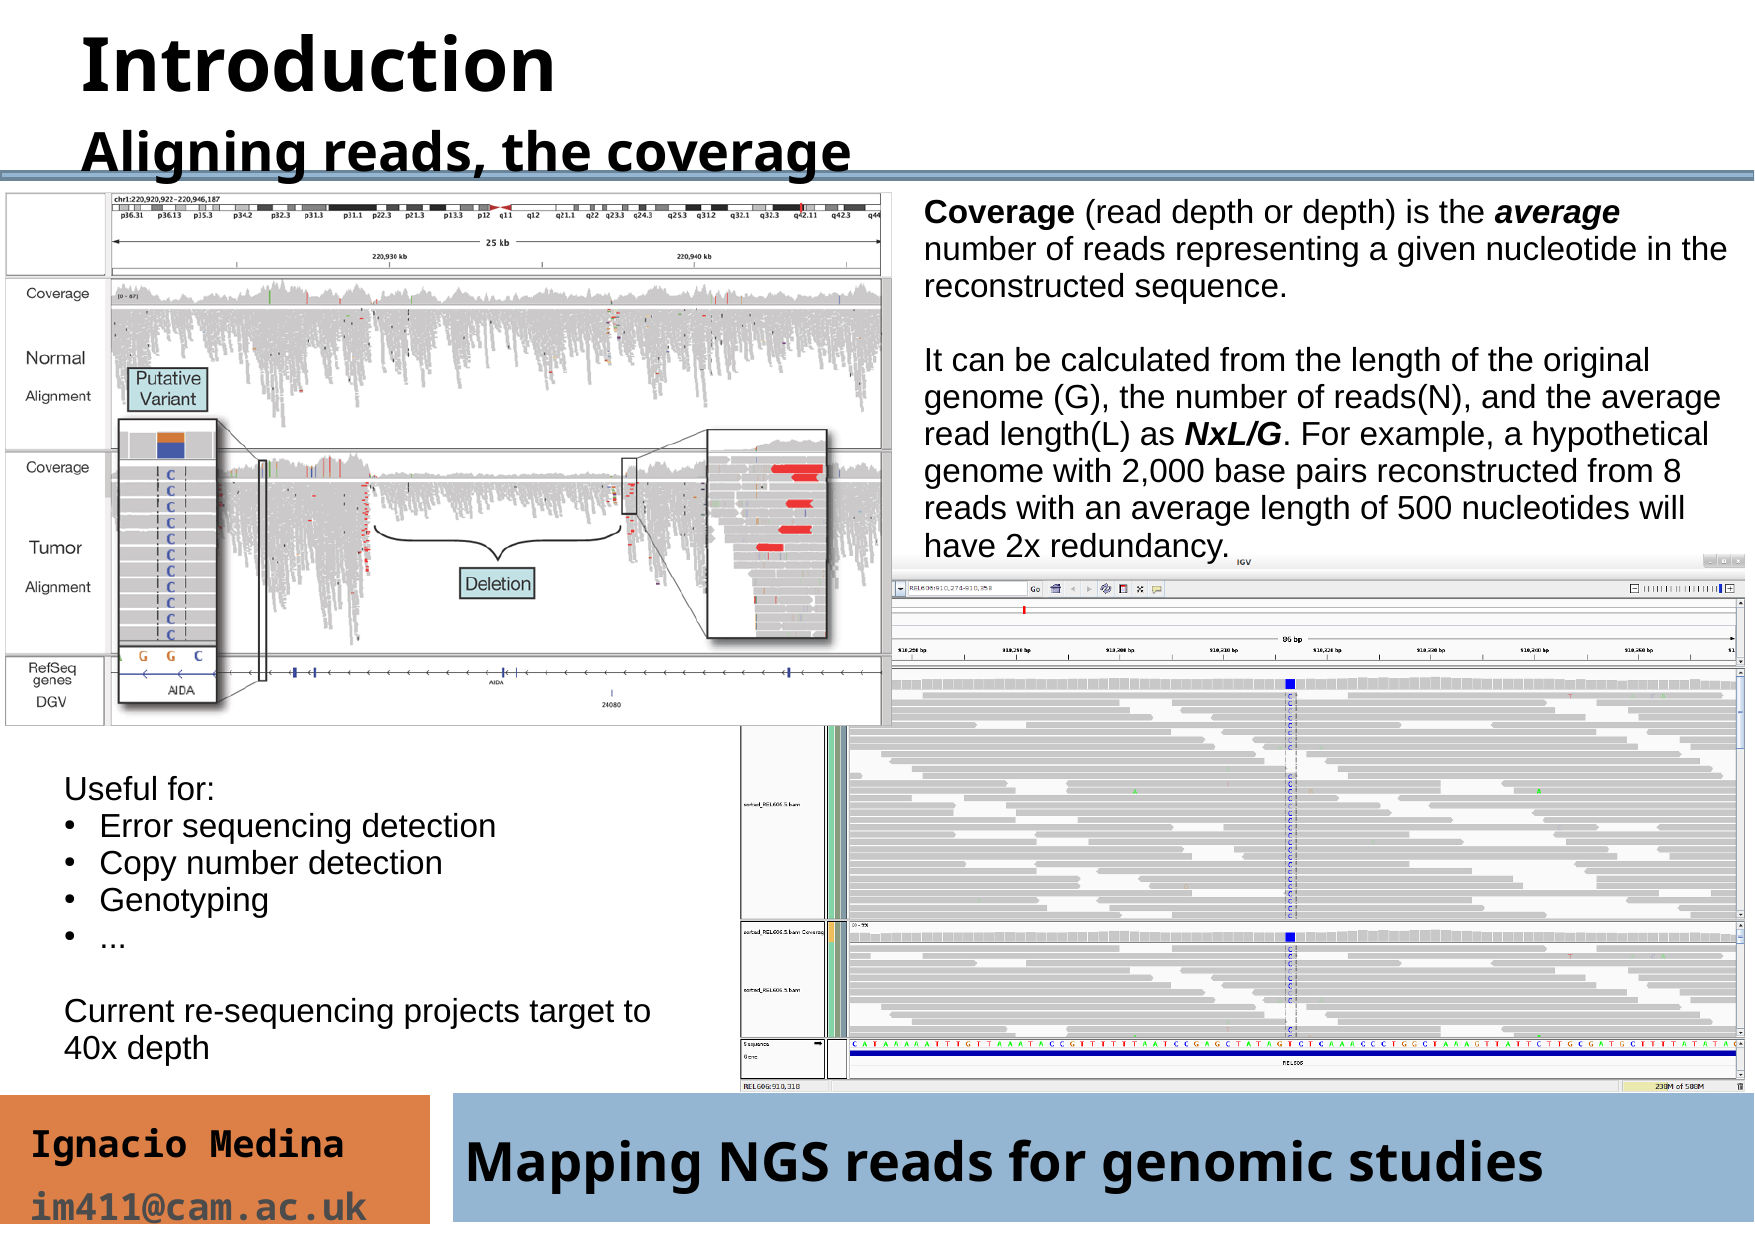

Introduction
Aligning reads, the coverage
Coverage (read depth or depth) is the average number of reads representing a given nucleotide in the reconstructed sequence.
It can be calculated from the length of the original genome (G), the number of reads(N), and the average read length(L) as NxL/G. For example, a hypothetical genome with 2,000 base pairs reconstructed from 8 reads with an average length of 500 nucleotides will have 2x redundancy.
Useful for:
Error sequencing detection
Copy number detection
Genotyping
...
Current re-sequencing projects target to 40x depth
Ignacio Medina
im411@cam.ac.uk
Mapping NGS reads for genomic studies